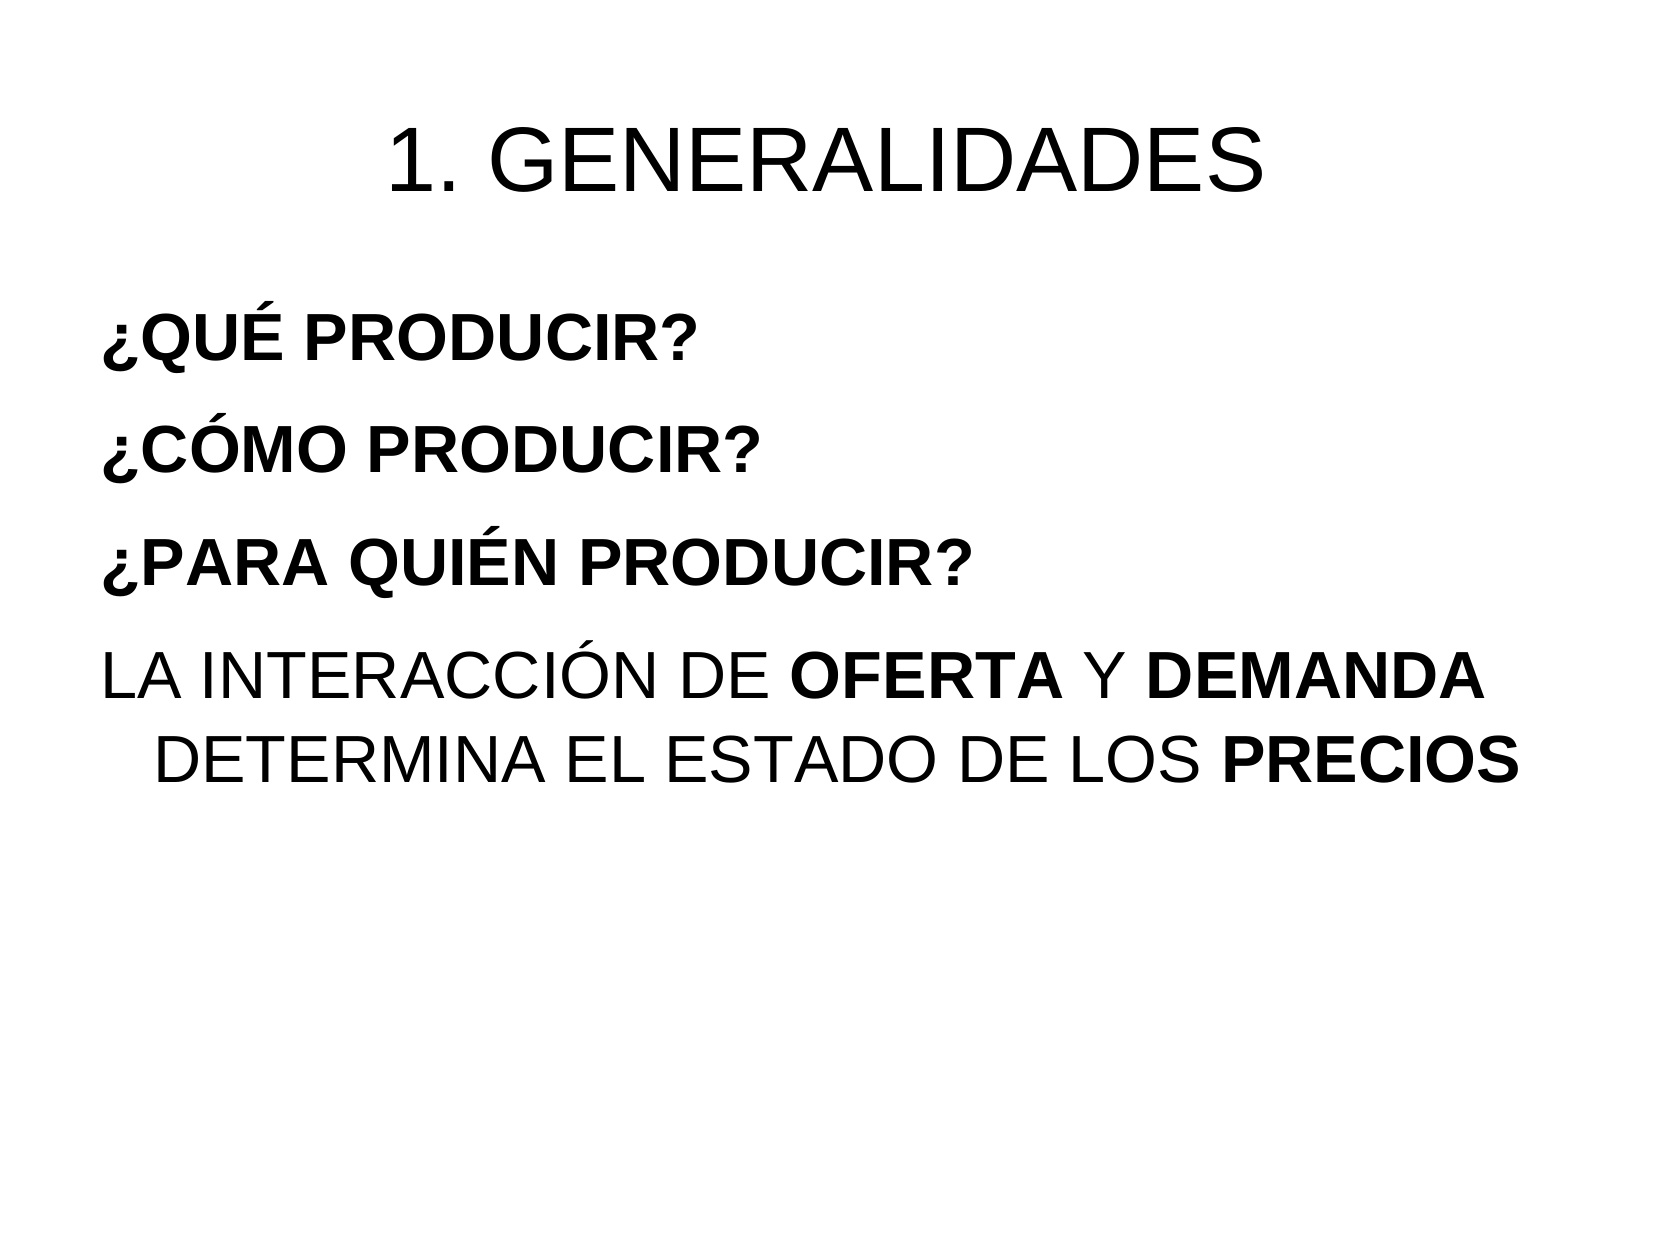

# 1. GENERALIDADES
¿QUÉ PRODUCIR?
¿CÓMO PRODUCIR?
¿PARA QUIÉN PRODUCIR?
LA INTERACCIÓN DE OFERTA Y DEMANDA DETERMINA EL ESTADO DE LOS PRECIOS